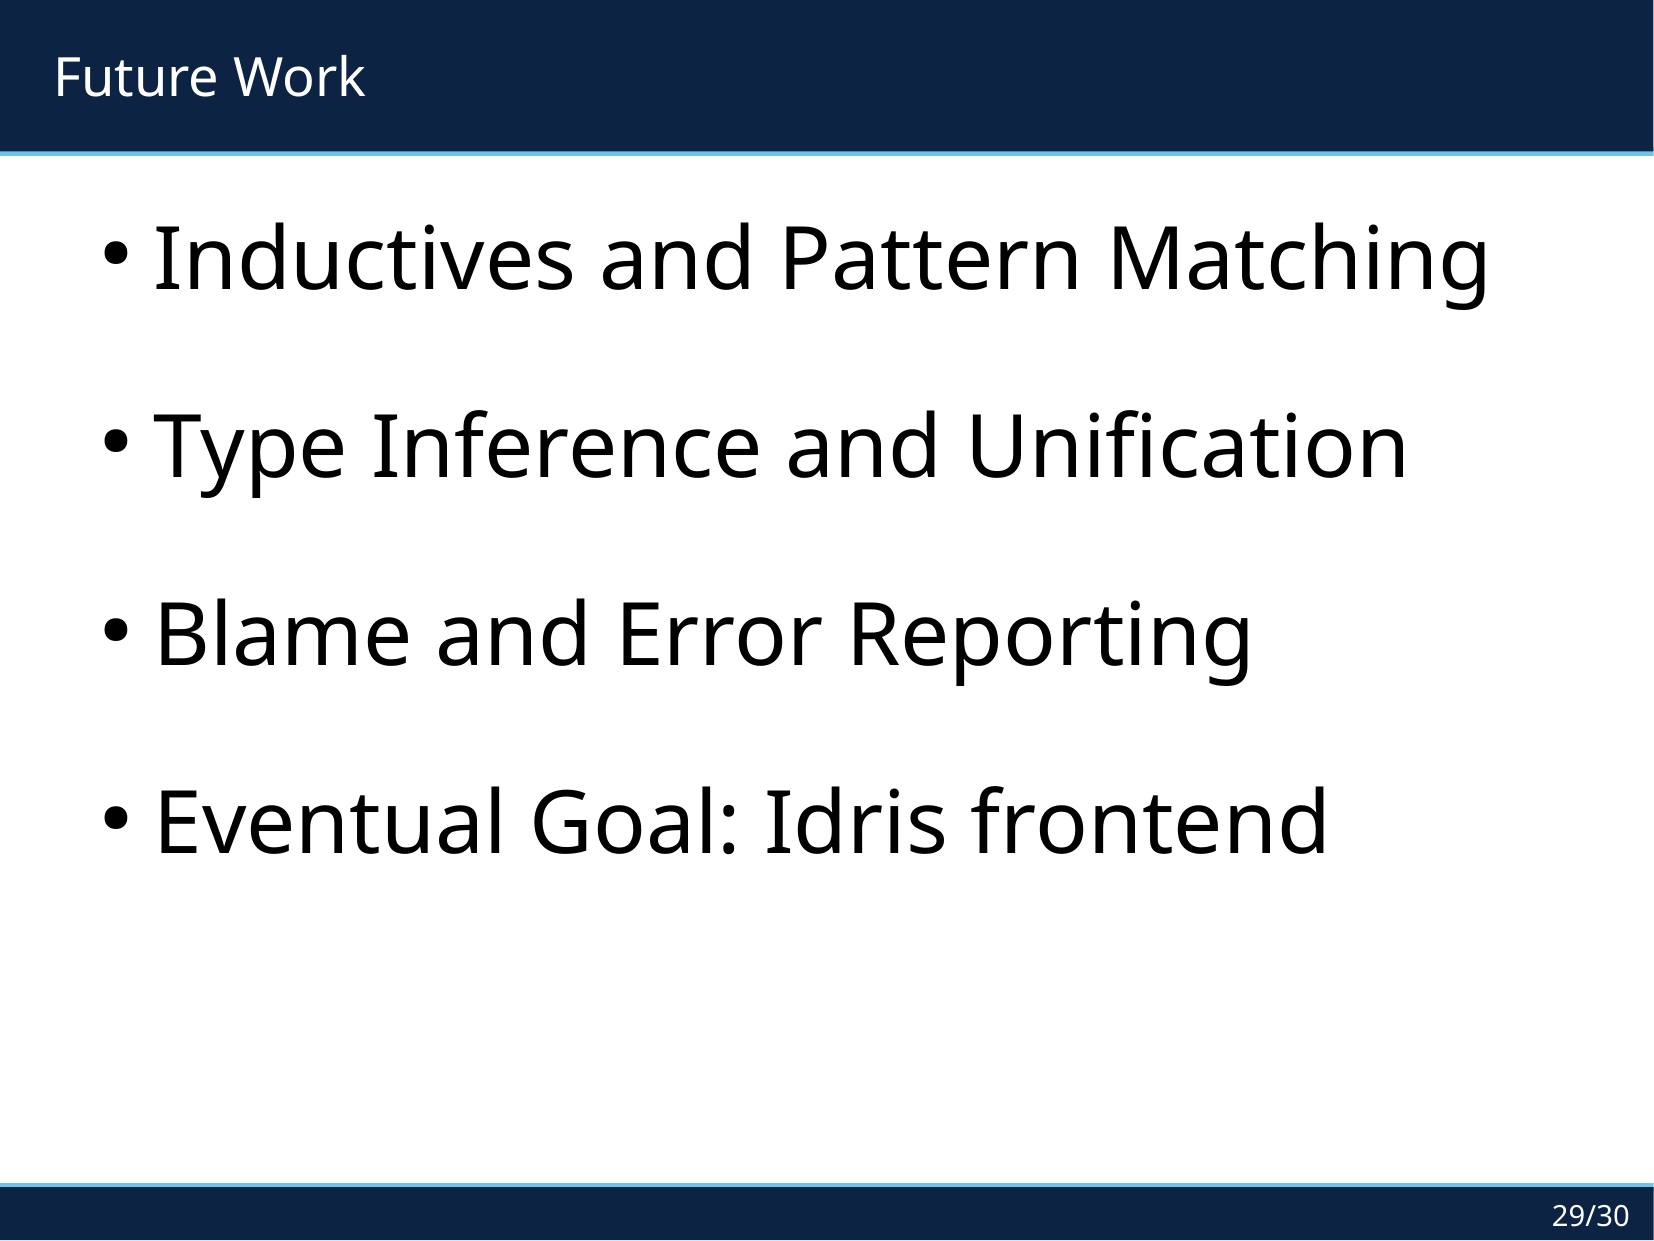

# Future Work
Inductives and Pattern Matching
Type Inference and Unification
Blame and Error Reporting
Eventual Goal: Idris frontend
29